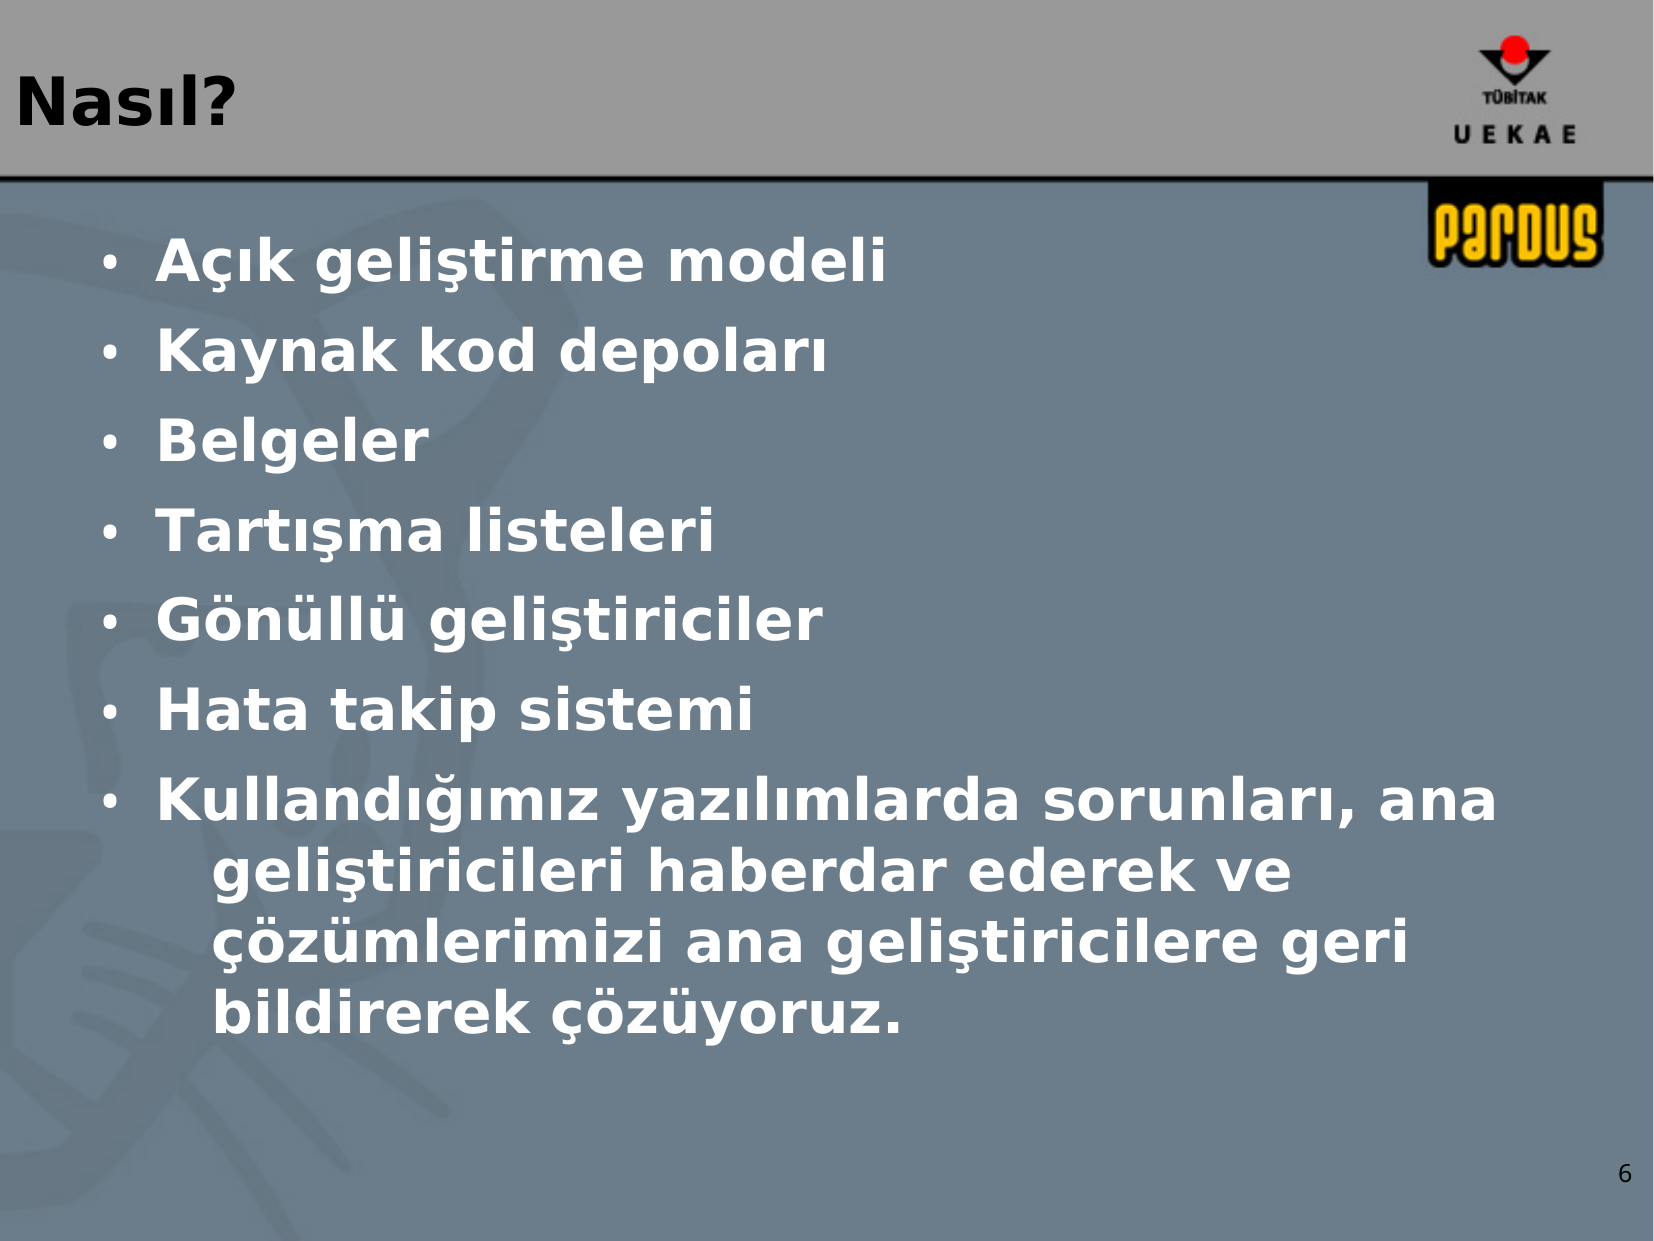

# Nasıl?
Açık geliştirme modeli
Kaynak kod depoları
Belgeler
Tartışma listeleri
Gönüllü geliştiriciler
Hata takip sistemi
Kullandığımız yazılımlarda sorunları, ana geliştiricileri haberdar ederek ve çözümlerimizi ana geliştiricilere geri bildirerek çözüyoruz.